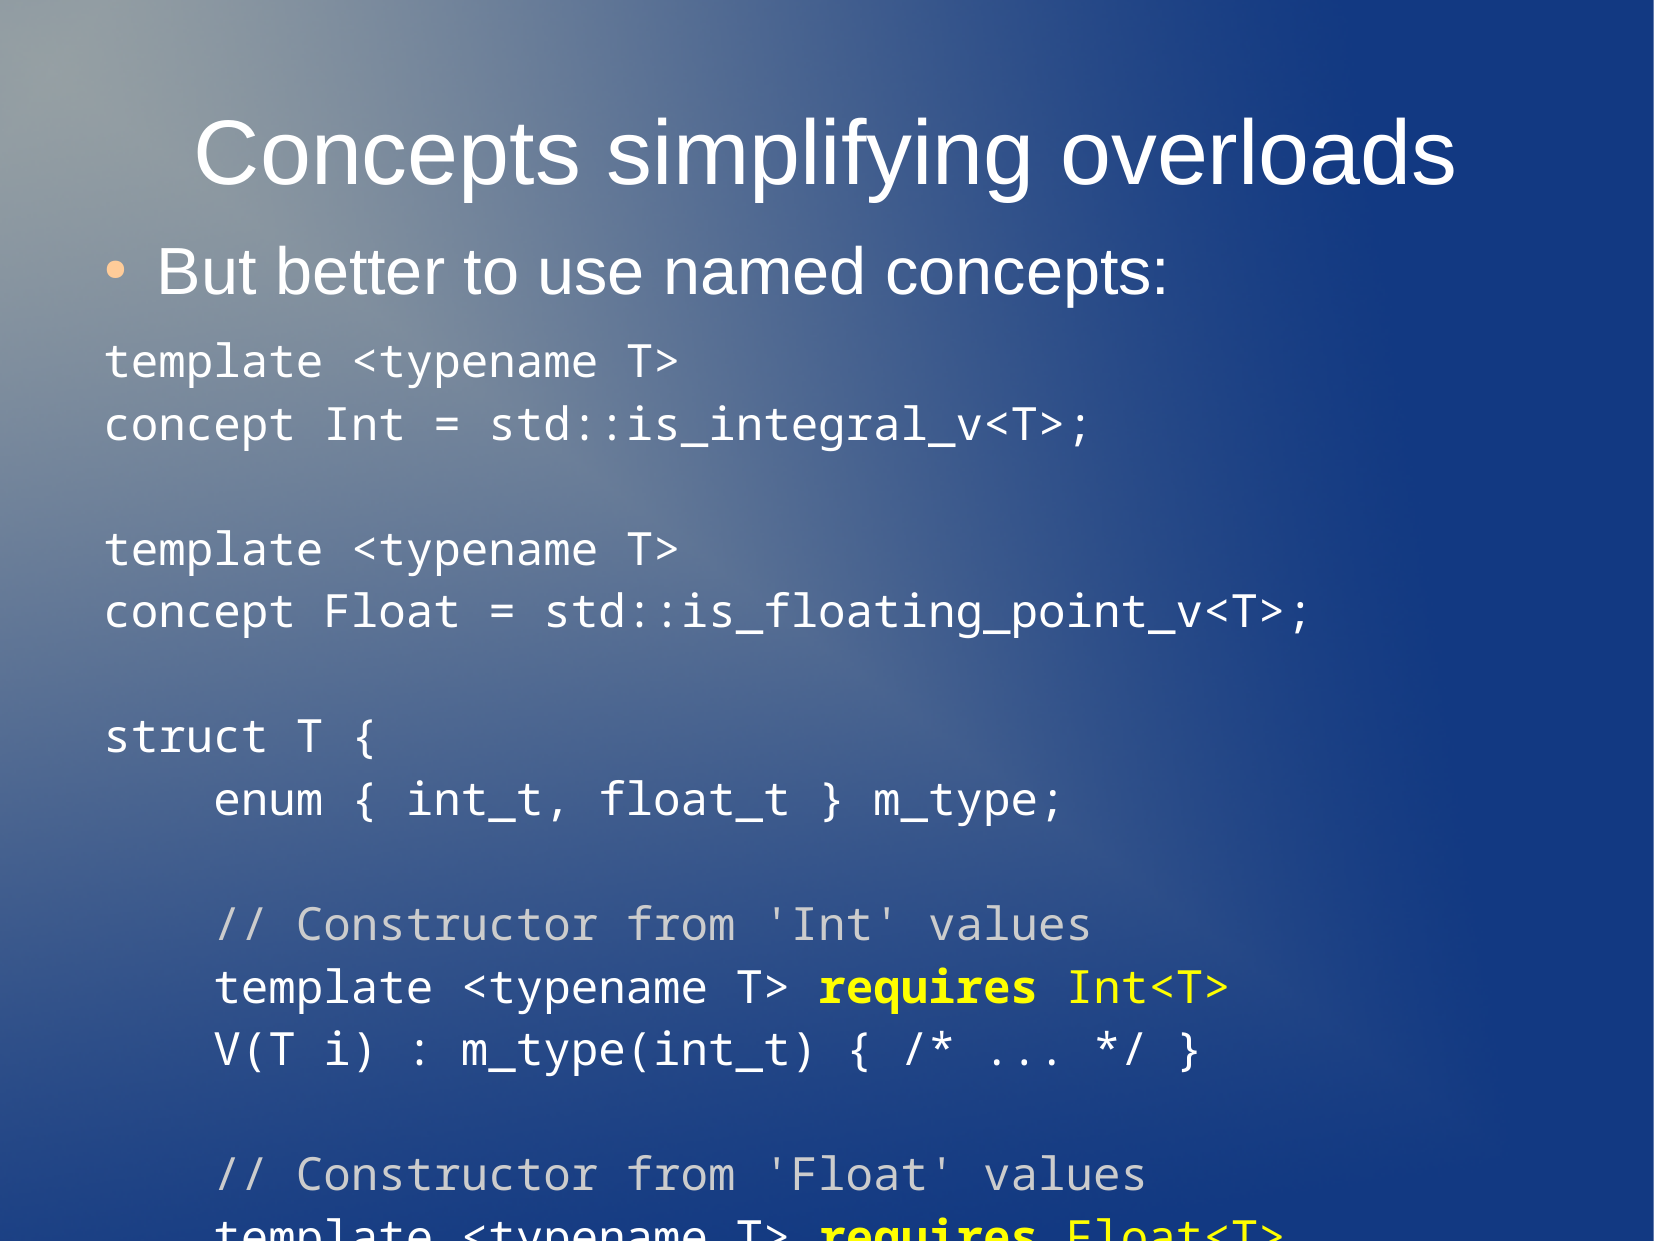

# Concepts simplifying overloads
But better to use named concepts:
template <typename T>
concept Int = std::is_integral_v<T>;
template <typename T>
concept Float = std::is_floating_point_v<T>;
struct T {
 enum { int_t, float_t } m_type;
 // Constructor from 'Int' values
 template <typename T> requires Int<T>
 V(T i) : m_type(int_t) { /* ... */ }
 // Constructor from 'Float' values
 template <typename T> requires Float<T>
 V(T f) : m_type(float_t) { /* ... */ }
};